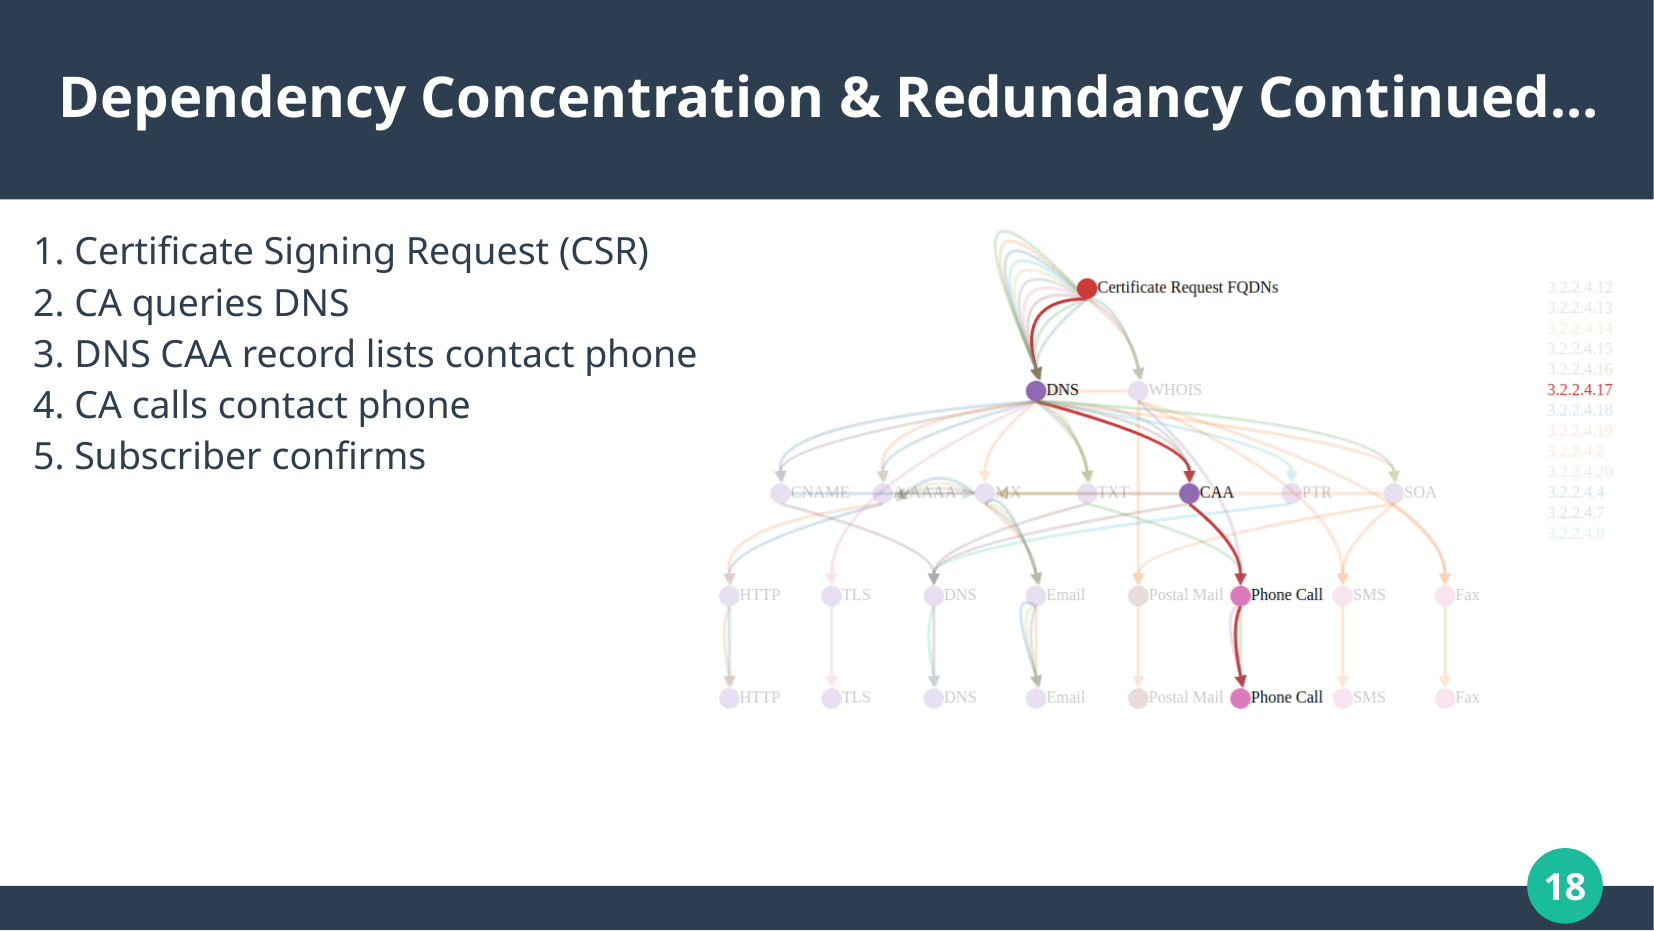

# Dependency Concentration & Redundancy Continued…
1. Certificate Signing Request (CSR)
2. CA queries DNS
3. DNS CAA record lists contact phone
4. CA calls contact phone
5. Subscriber confirms
18